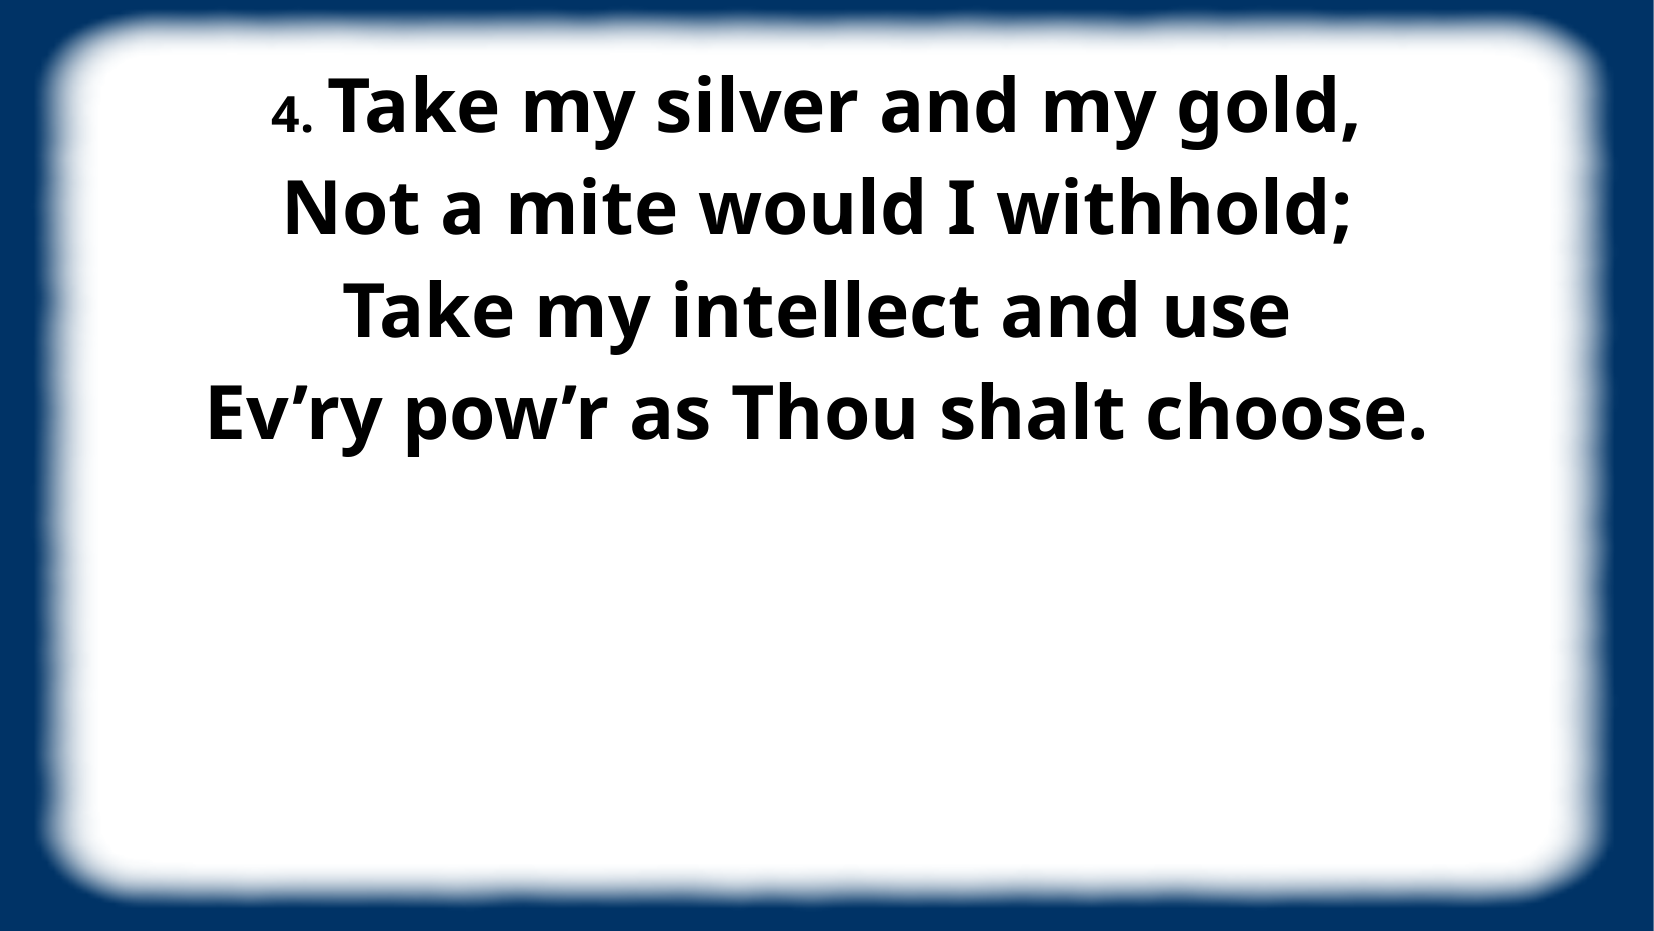

4. Take my silver and my gold,
Not a mite would I withhold;
Take my intellect and use
Ev’ry pow’r as Thou shalt choose.